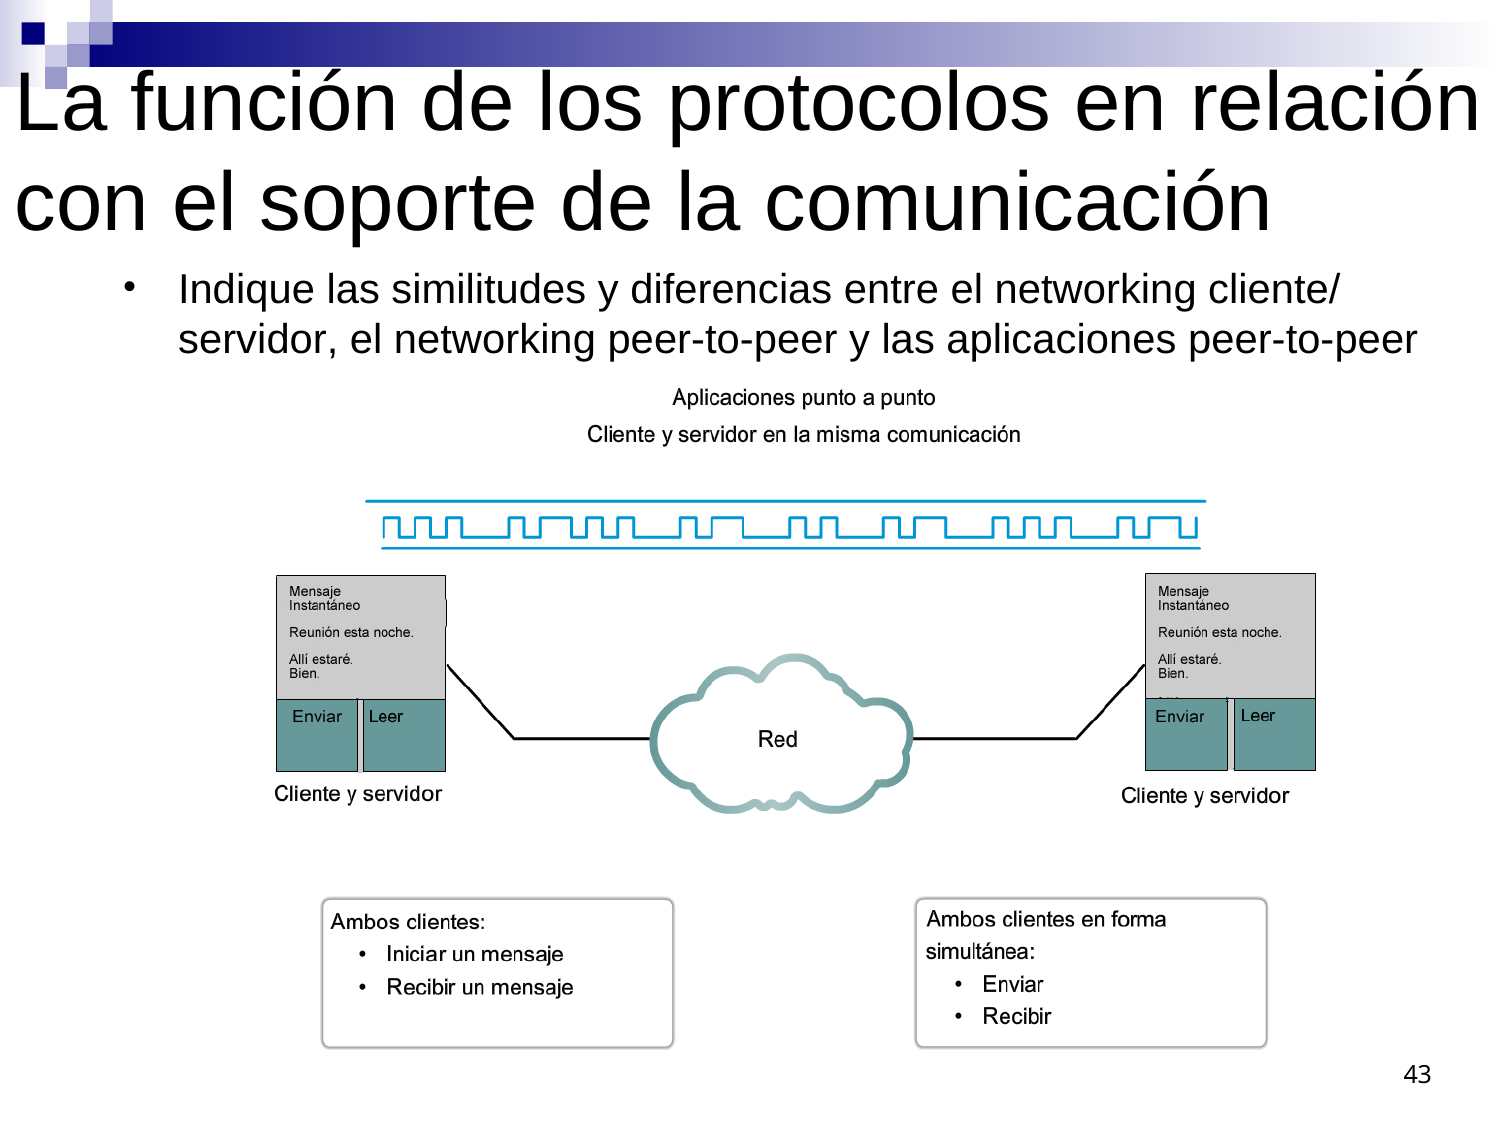

La función de los protocolos en relación con el soporte de la comunicación
Indique las similitudes y diferencias entre el networking cliente/ servidor, el networking peer-to-peer y las aplicaciones peer-to-peer